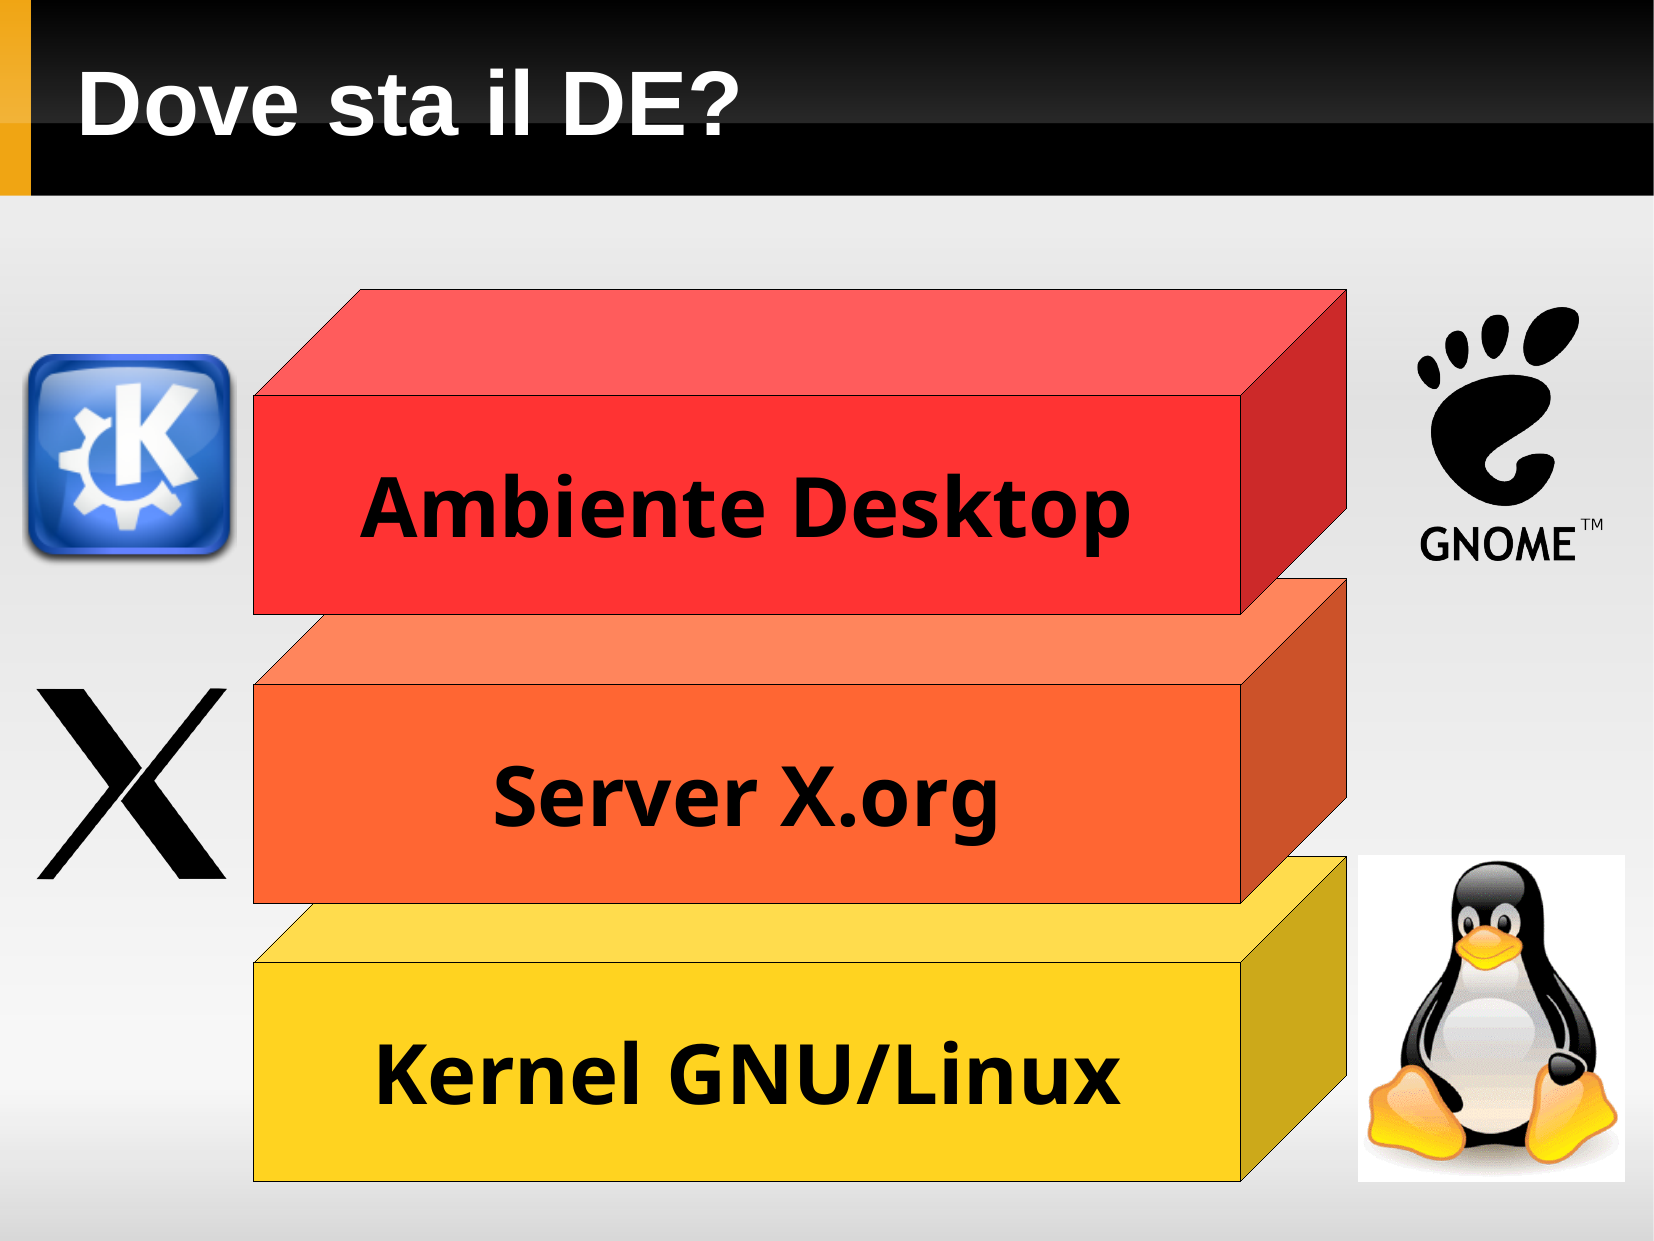

# Dove sta il DE?
Ambiente Desktop
Server X.org
Kernel GNU/Linux